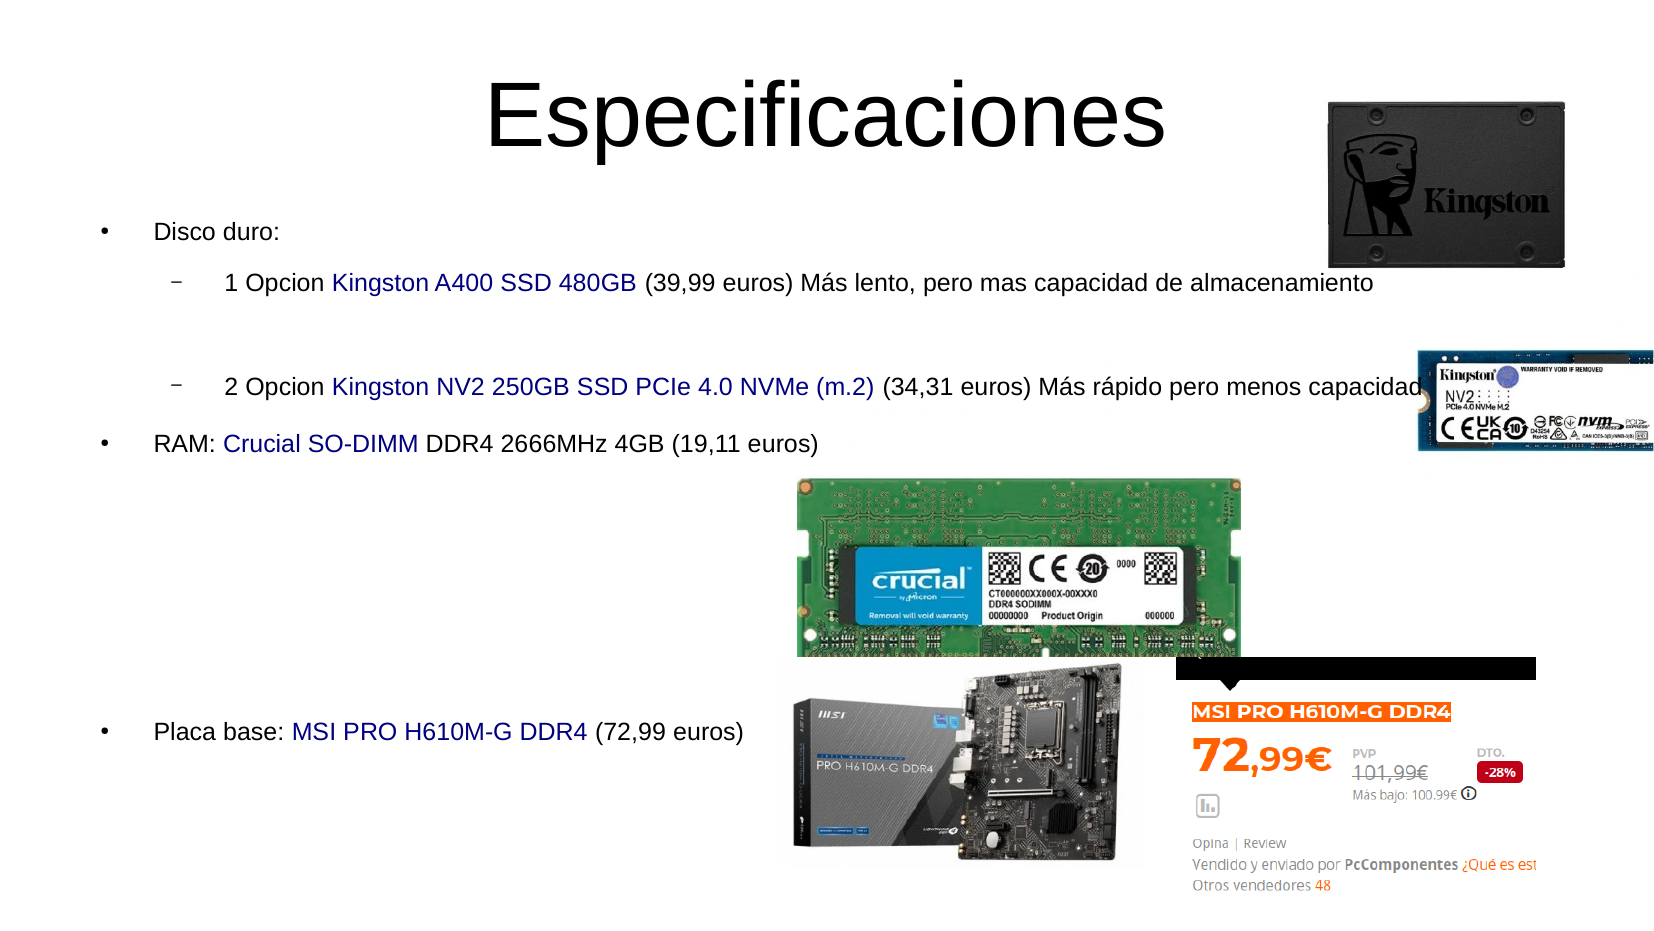

# Especificaciones
Disco duro:
1 Opcion Kingston A400 SSD 480GB (39,99 euros) Más lento, pero mas capacidad de almacenamiento
2 Opcion Kingston NV2 250GB SSD PCIe 4.0 NVMe (m.2) (34,31 euros) Más rápido pero menos capacidad
RAM: Crucial SO-DIMM DDR4 2666MHz 4GB (19,11 euros)
Placa base: MSI PRO H610M-G DDR4 (72,99 euros)